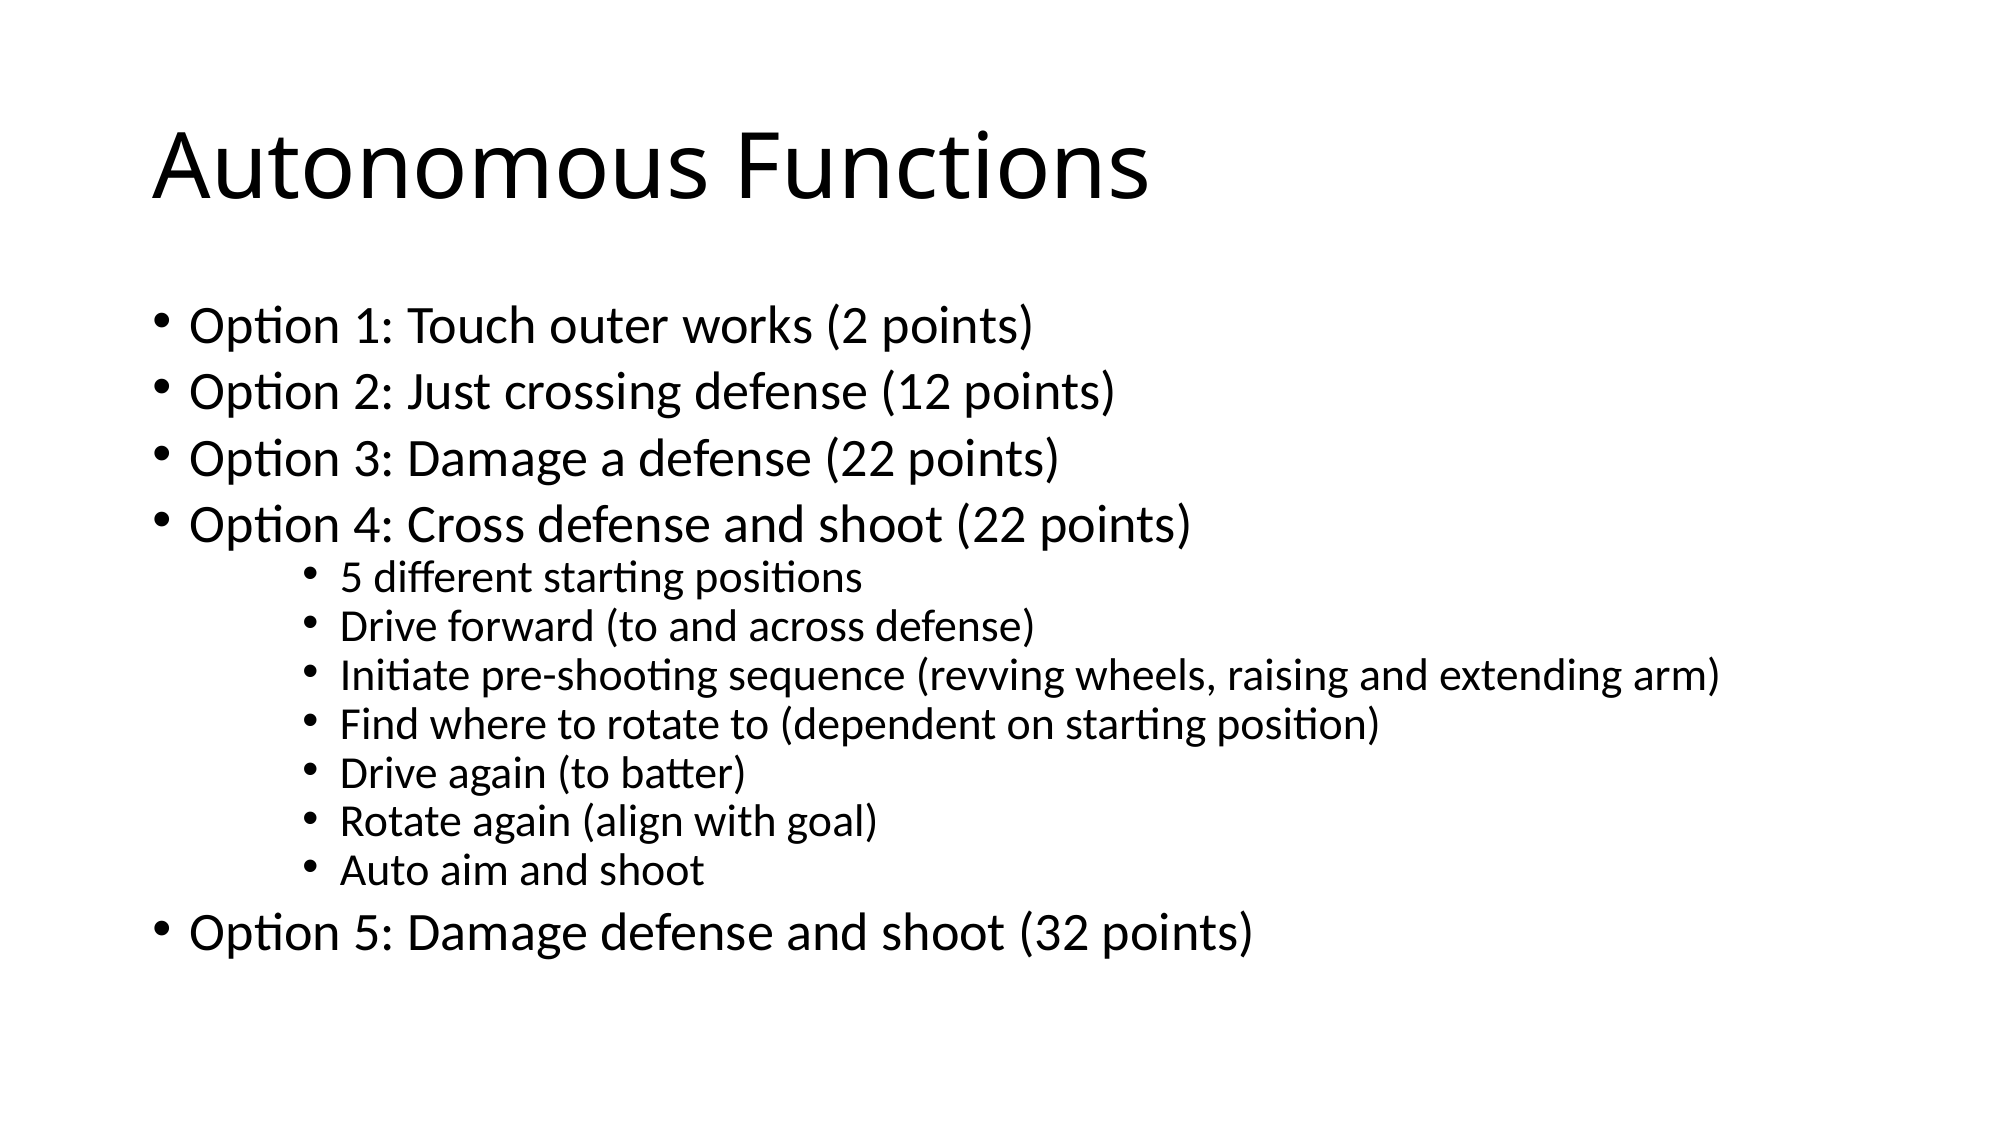

# Autonomous Functions
Option 1: Touch outer works (2 points)
Option 2: Just crossing defense (12 points)
Option 3: Damage a defense (22 points)
Option 4: Cross defense and shoot (22 points)
5 different starting positions
Drive forward (to and across defense)
Initiate pre-shooting sequence (revving wheels, raising and extending arm)
Find where to rotate to (dependent on starting position)
Drive again (to batter)
Rotate again (align with goal)
Auto aim and shoot
Option 5: Damage defense and shoot (32 points)